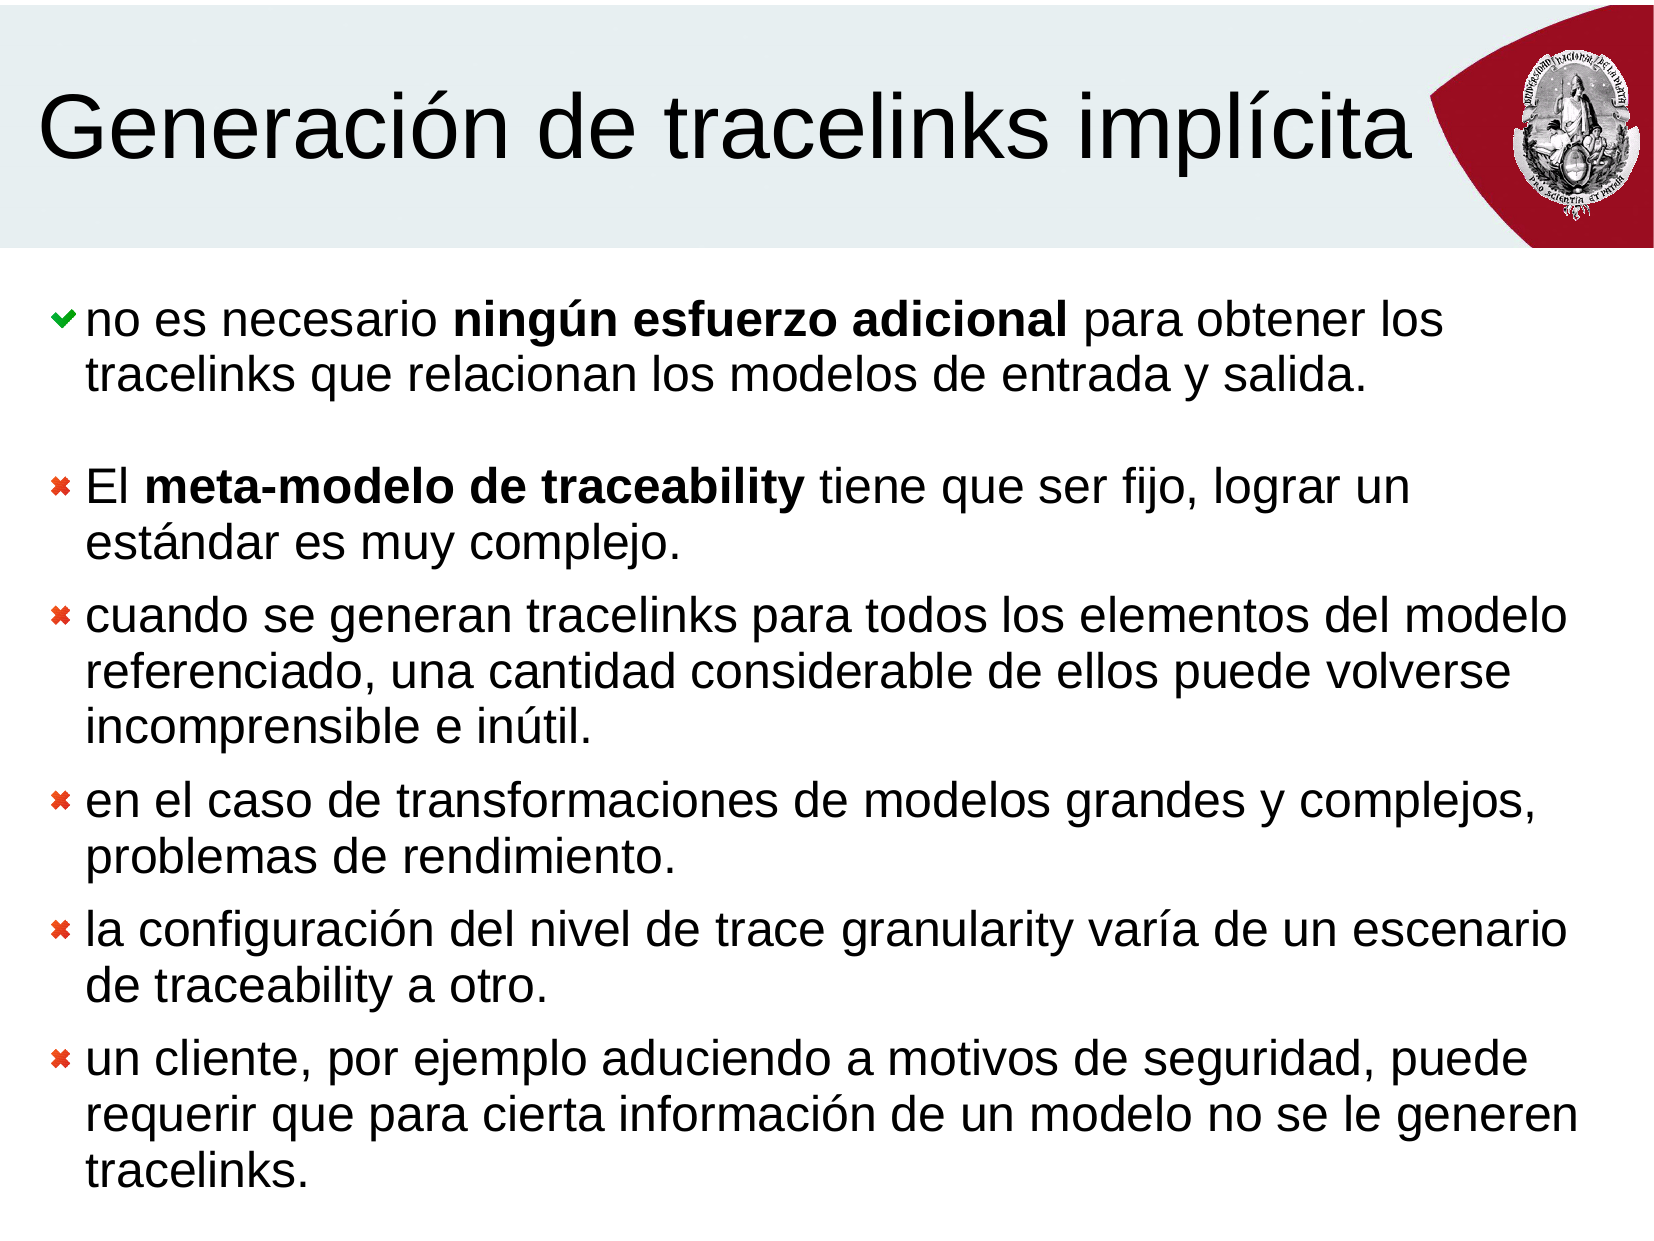

# Generación de tracelinks implícita
no es necesario ningún esfuerzo adicional para obtener los tracelinks que relacionan los modelos de entrada y salida.
El meta-modelo de traceability tiene que ser fijo, lograr un estándar es muy complejo.
cuando se generan tracelinks para todos los elementos del modelo referenciado, una cantidad considerable de ellos puede volverse incomprensible e inútil.
en el caso de transformaciones de modelos grandes y complejos, problemas de rendimiento.
la configuración del nivel de trace granularity varía de un escenario de traceability a otro.
un cliente, por ejemplo aduciendo a motivos de seguridad, puede requerir que para cierta información de un modelo no se le generen tracelinks.